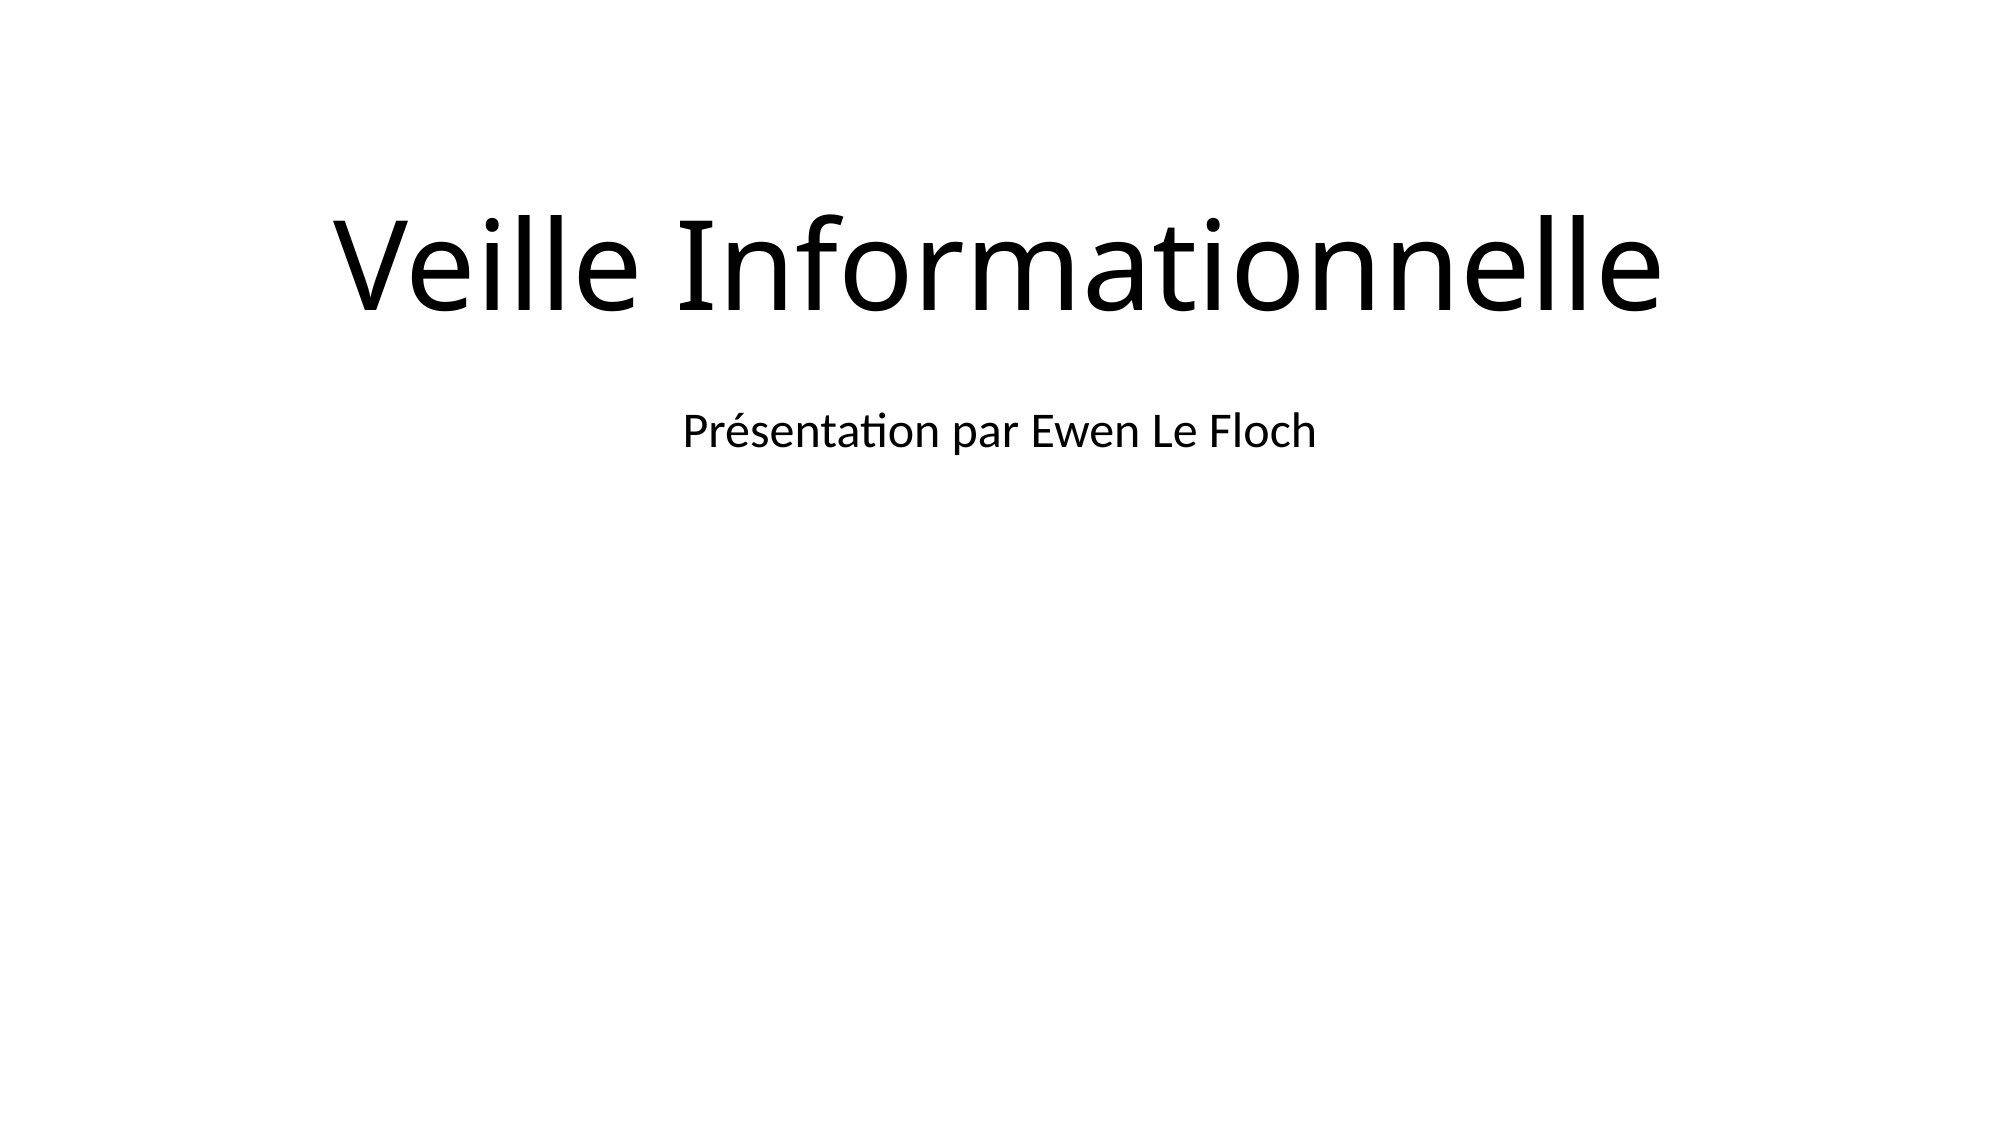

# Veille Informationnelle
Présentation par Ewen Le Floch